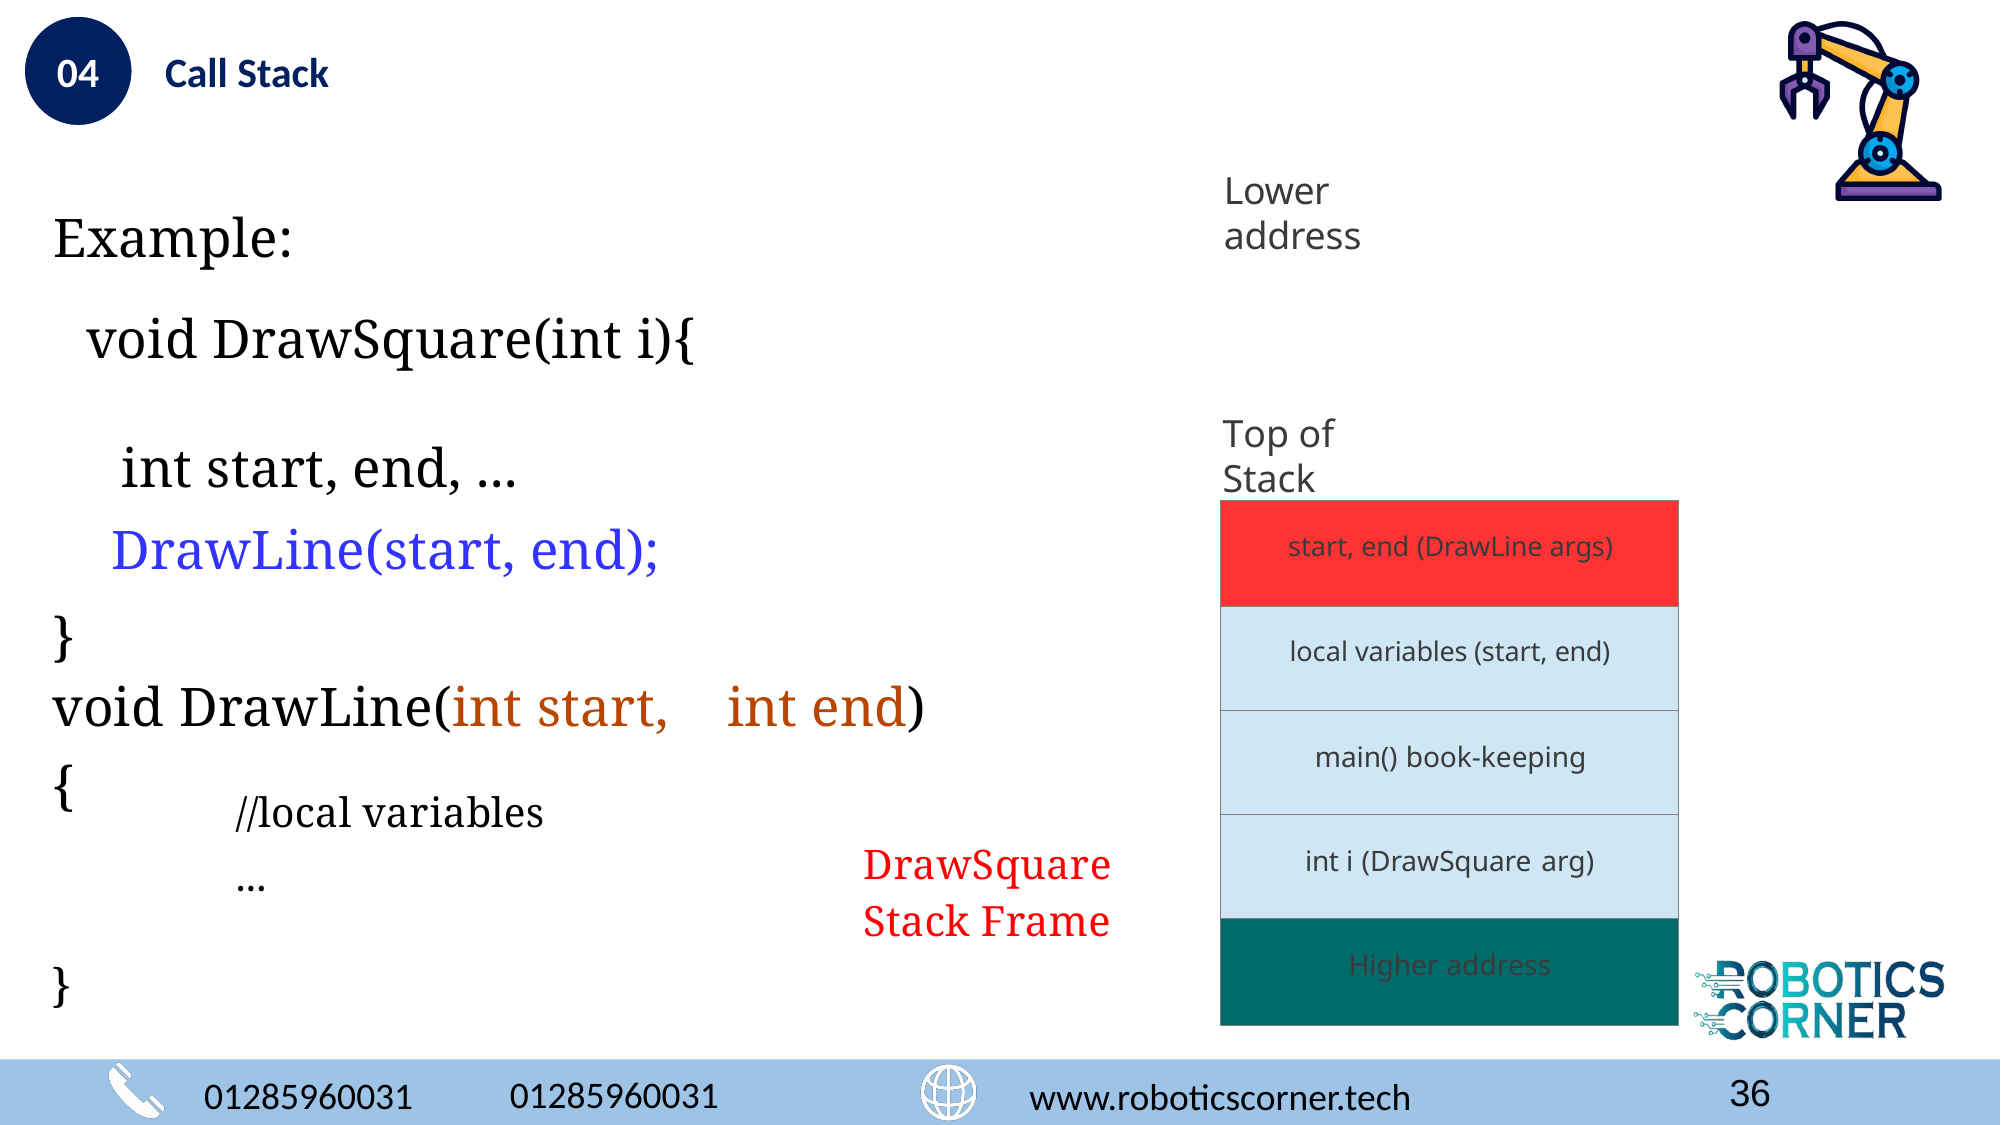

04
Call Stack
Example:
void DrawSquare(int i){
Lower address
Top of Stack
int start, end, ... DrawLine(start, end);
| start, end (DrawLine args) |
| --- |
| local variables (start, end) |
| main() book-keeping |
| int i (DrawSquare arg) |
| Higher address |
}
void DrawLine(int start,	int end)
{
//local variables
...
DrawSquare
Stack Frame
}